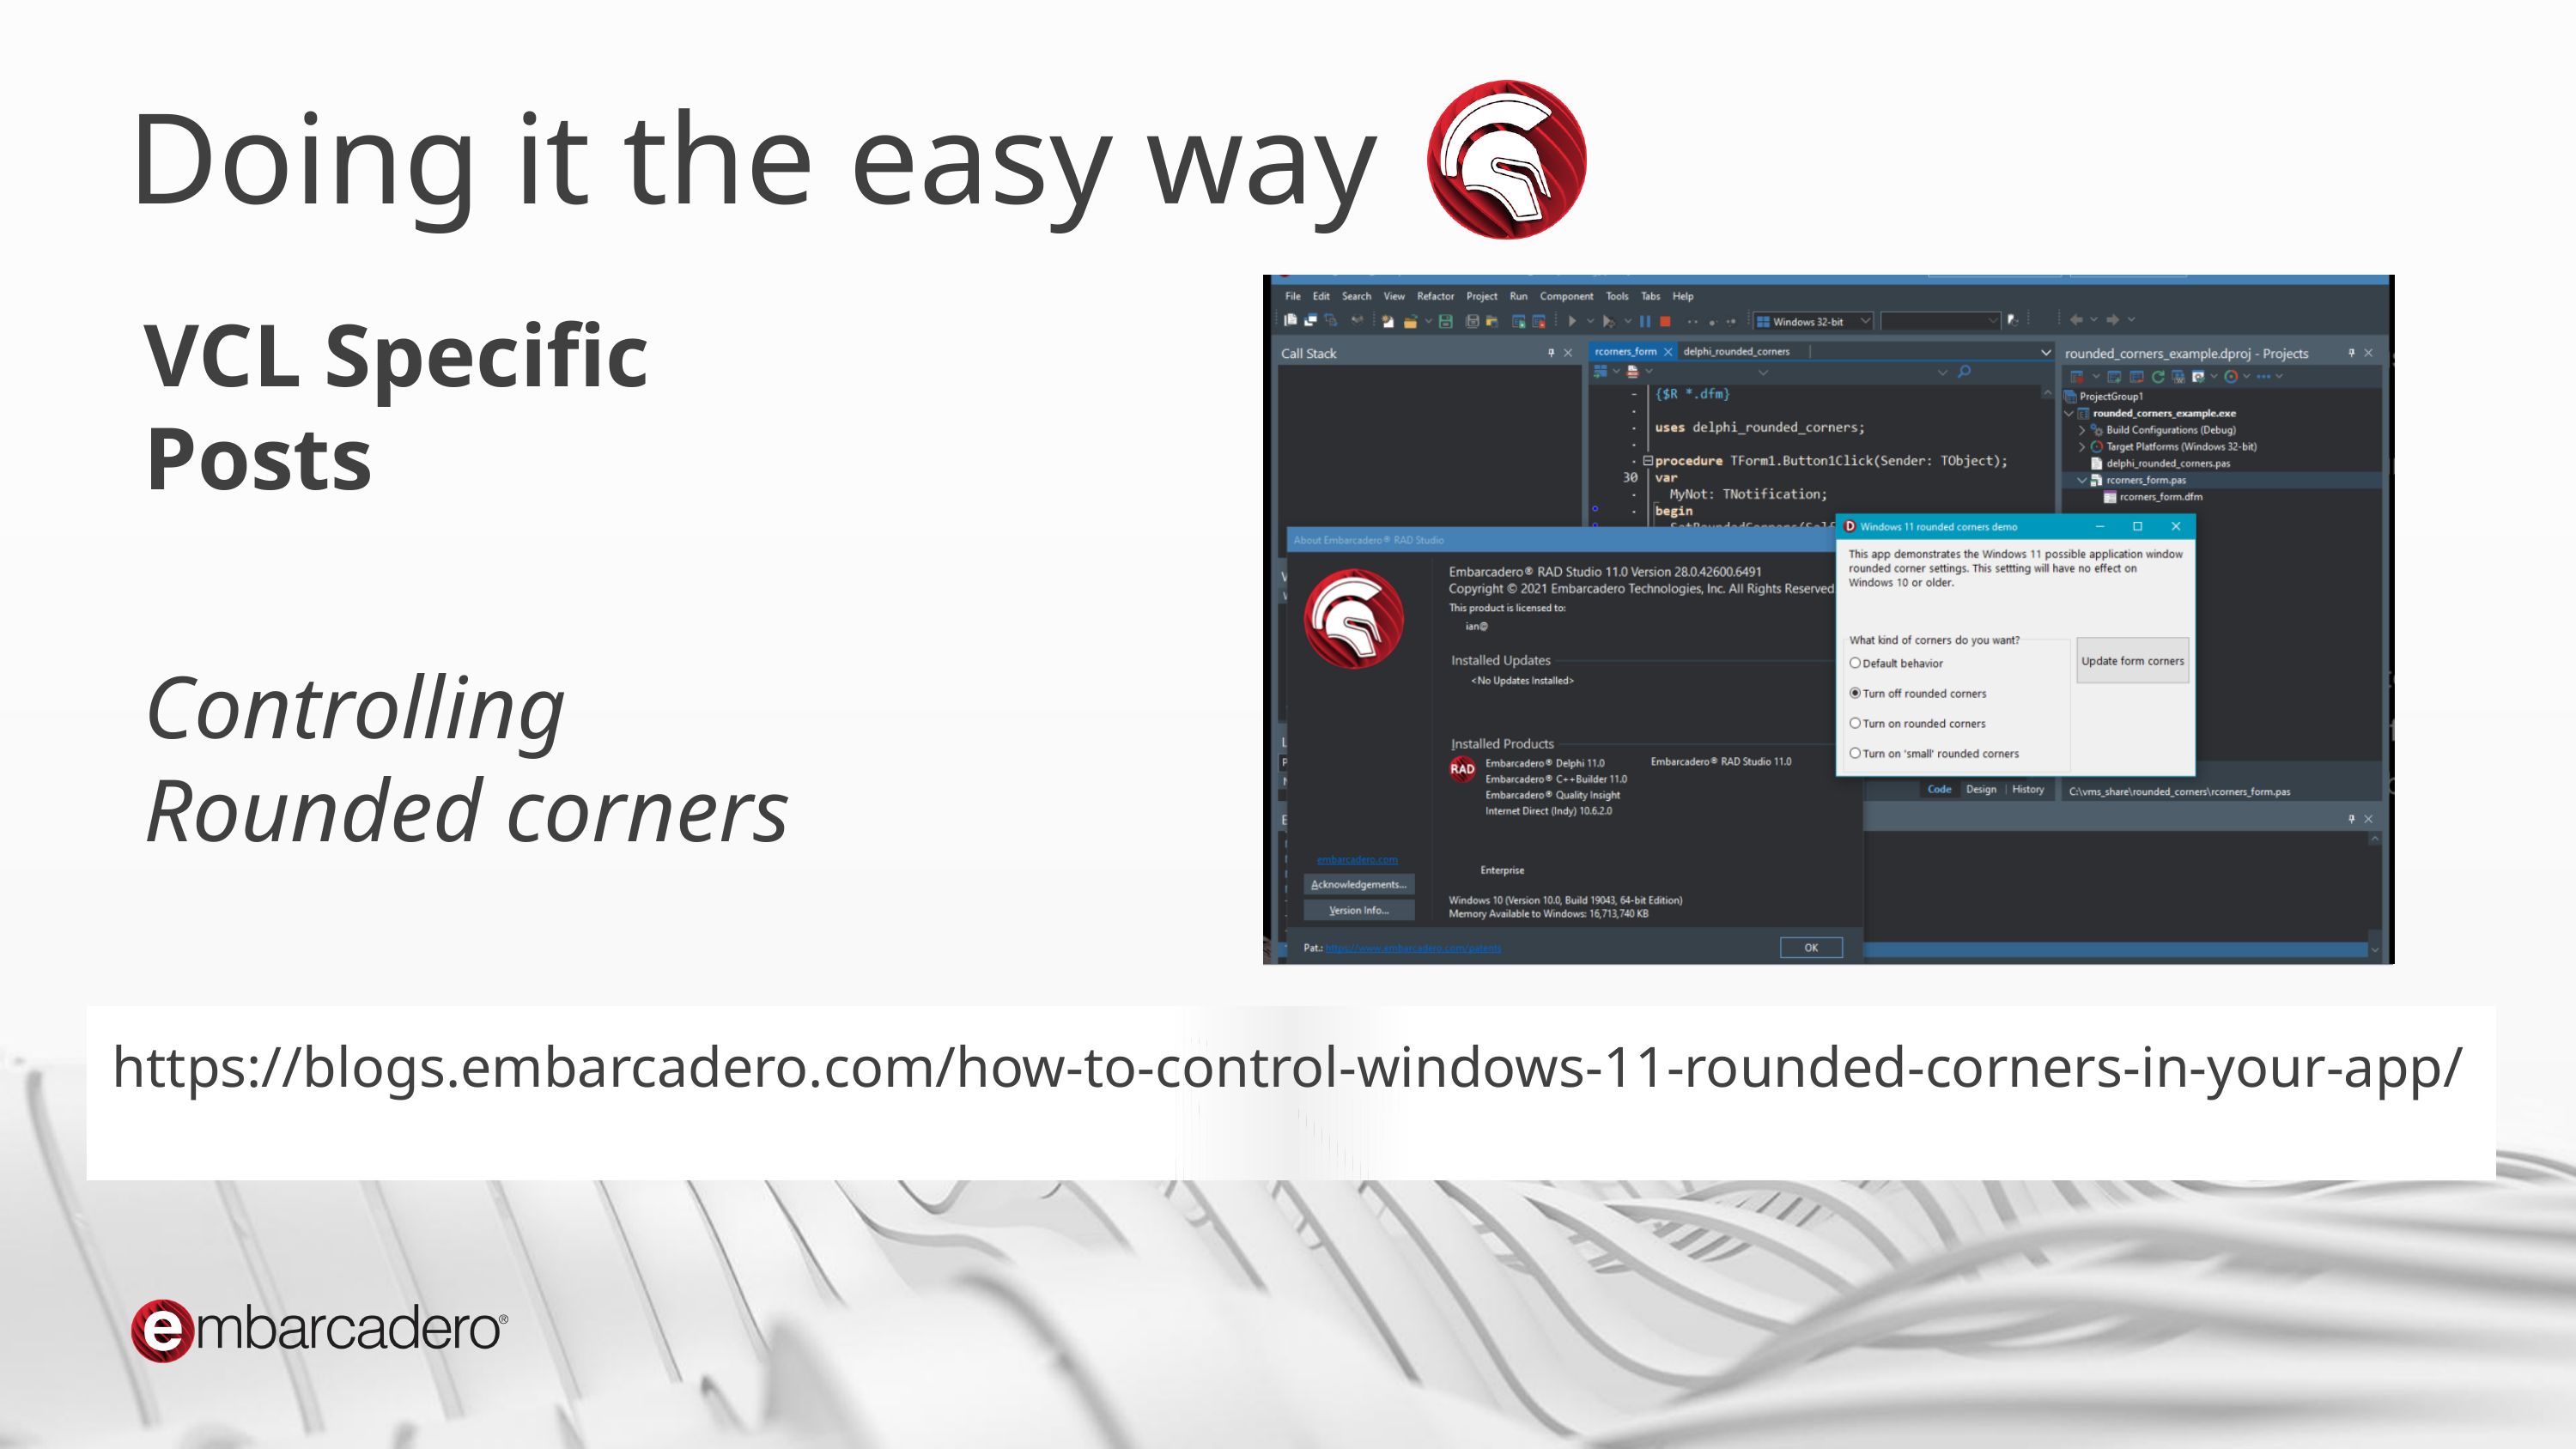

Doing it the easy way
# VCL Specific Posts
Controlling Rounded corners
https://blogs.embarcadero.com/how-to-control-windows-11-rounded-corners-in-your-app/